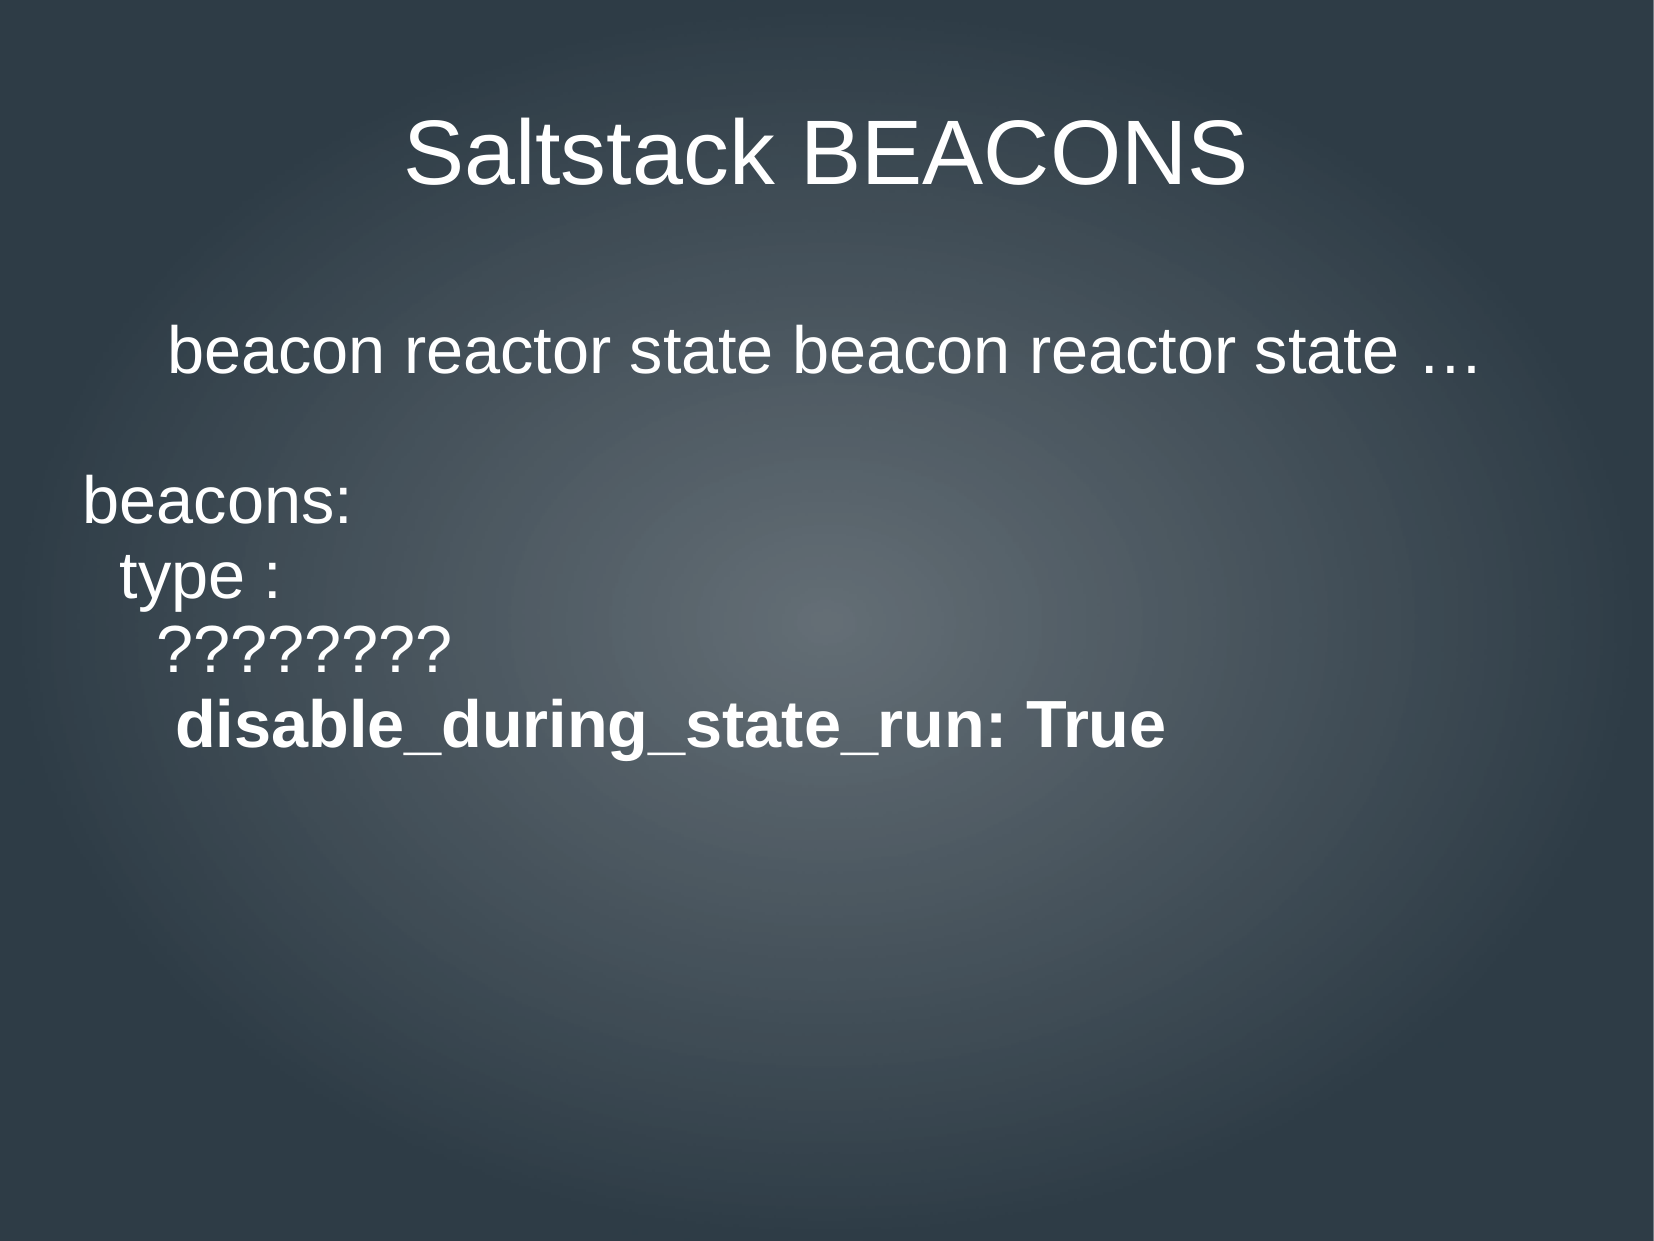

# Saltstack BEACONS
beacon reactor state beacon reactor state …
beacons:
 type :
   ????????
 disable_during_state_run: True